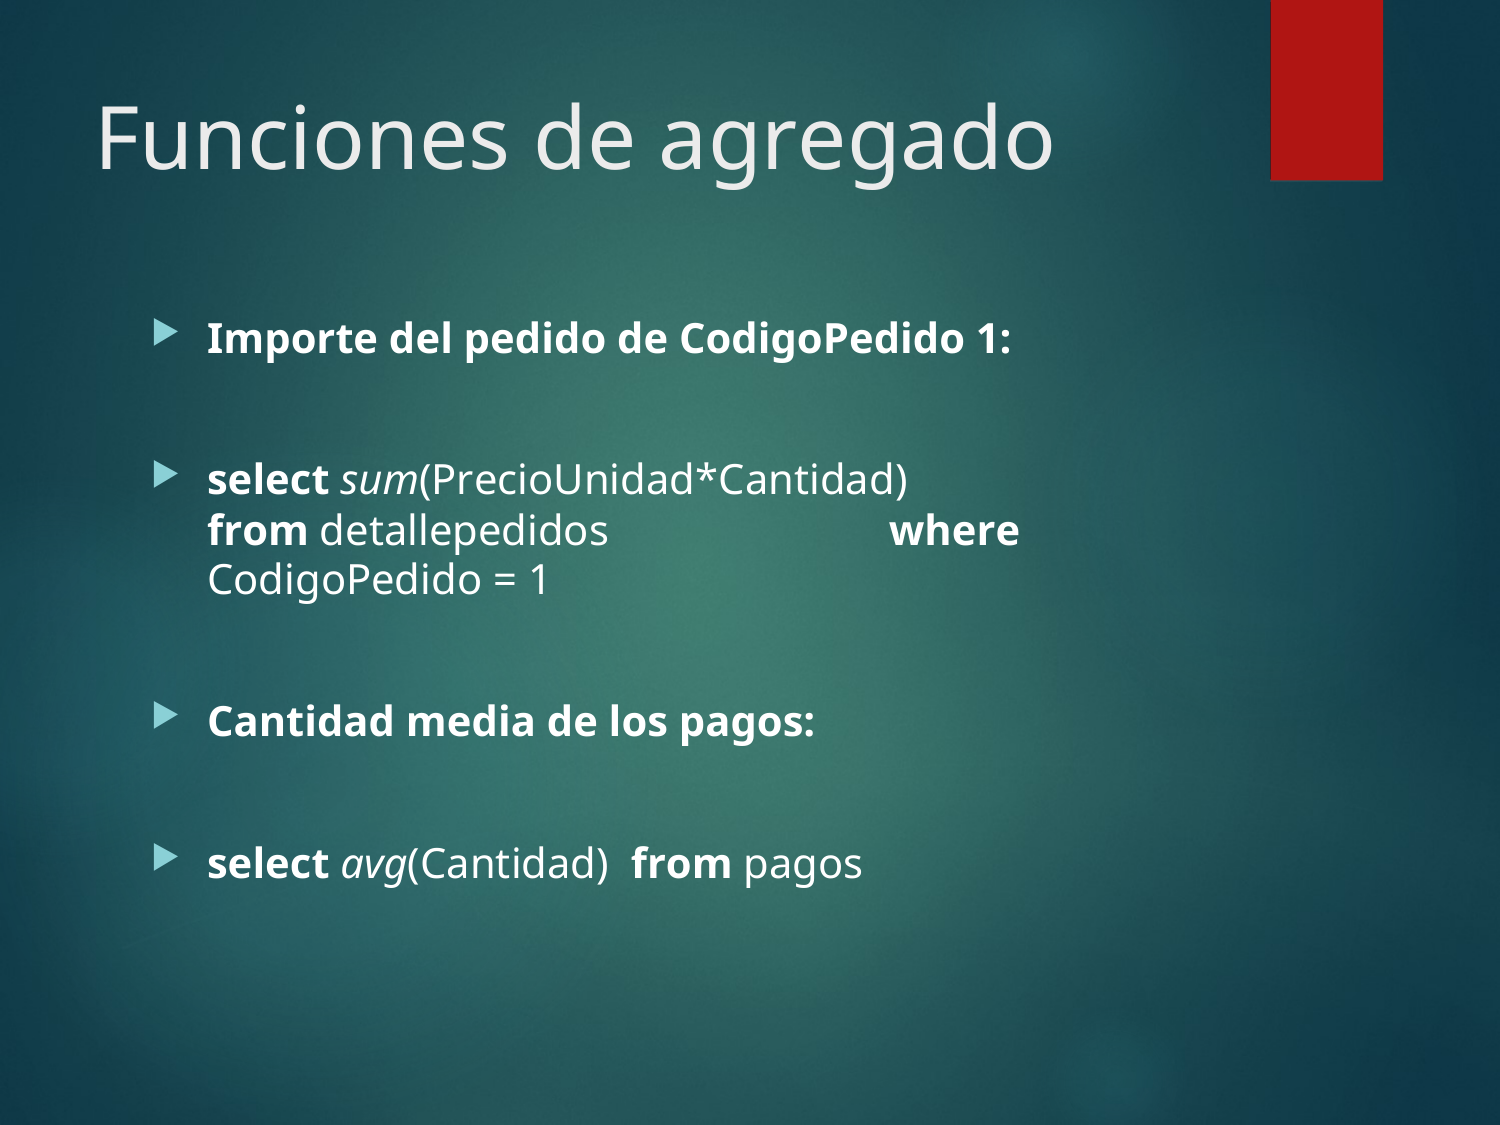

# Funciones de agregado
Importe del pedido de CodigoPedido 1:
select sum(PrecioUnidad*Cantidad) from detallepedidos where CodigoPedido = 1
Cantidad media de los pagos:
select avg(Cantidad) from pagos